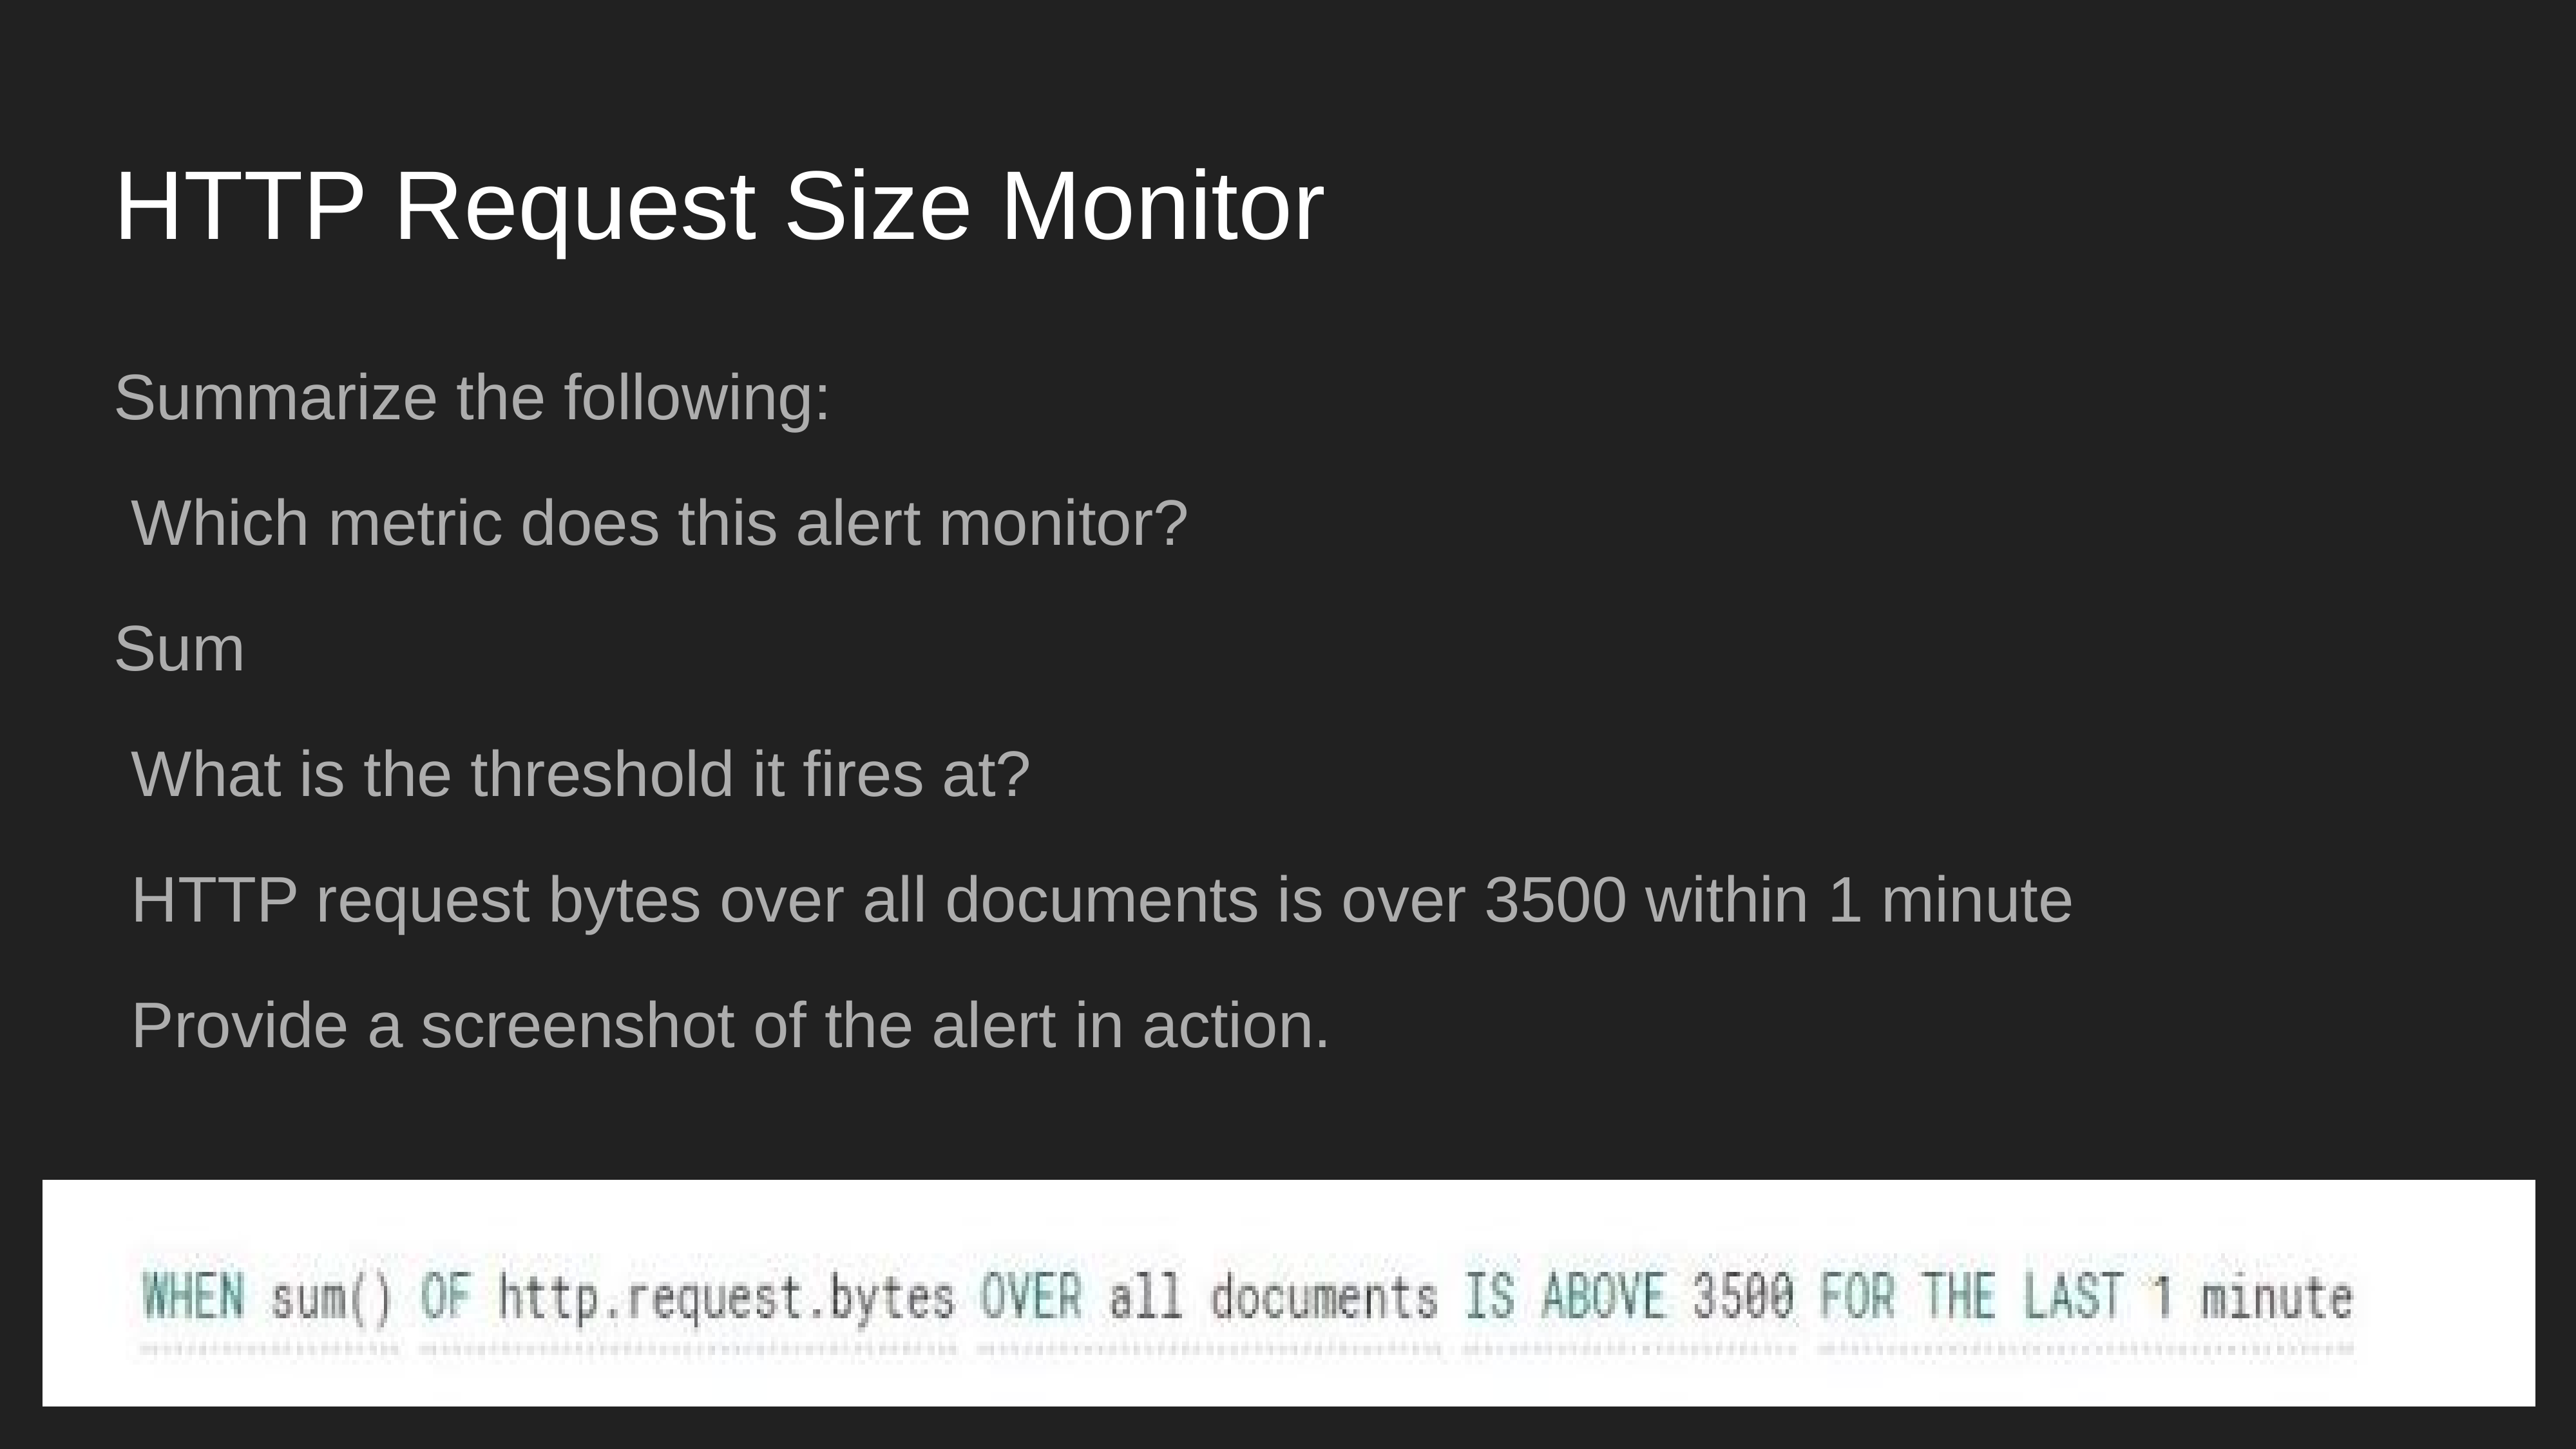

# HTTP Request Size Monitor
Summarize the following:
 Which metric does this alert monitor?
Sum
 What is the threshold it fires at?
 HTTP request bytes over all documents is over 3500 within 1 minute
 Provide a screenshot of the alert in action.